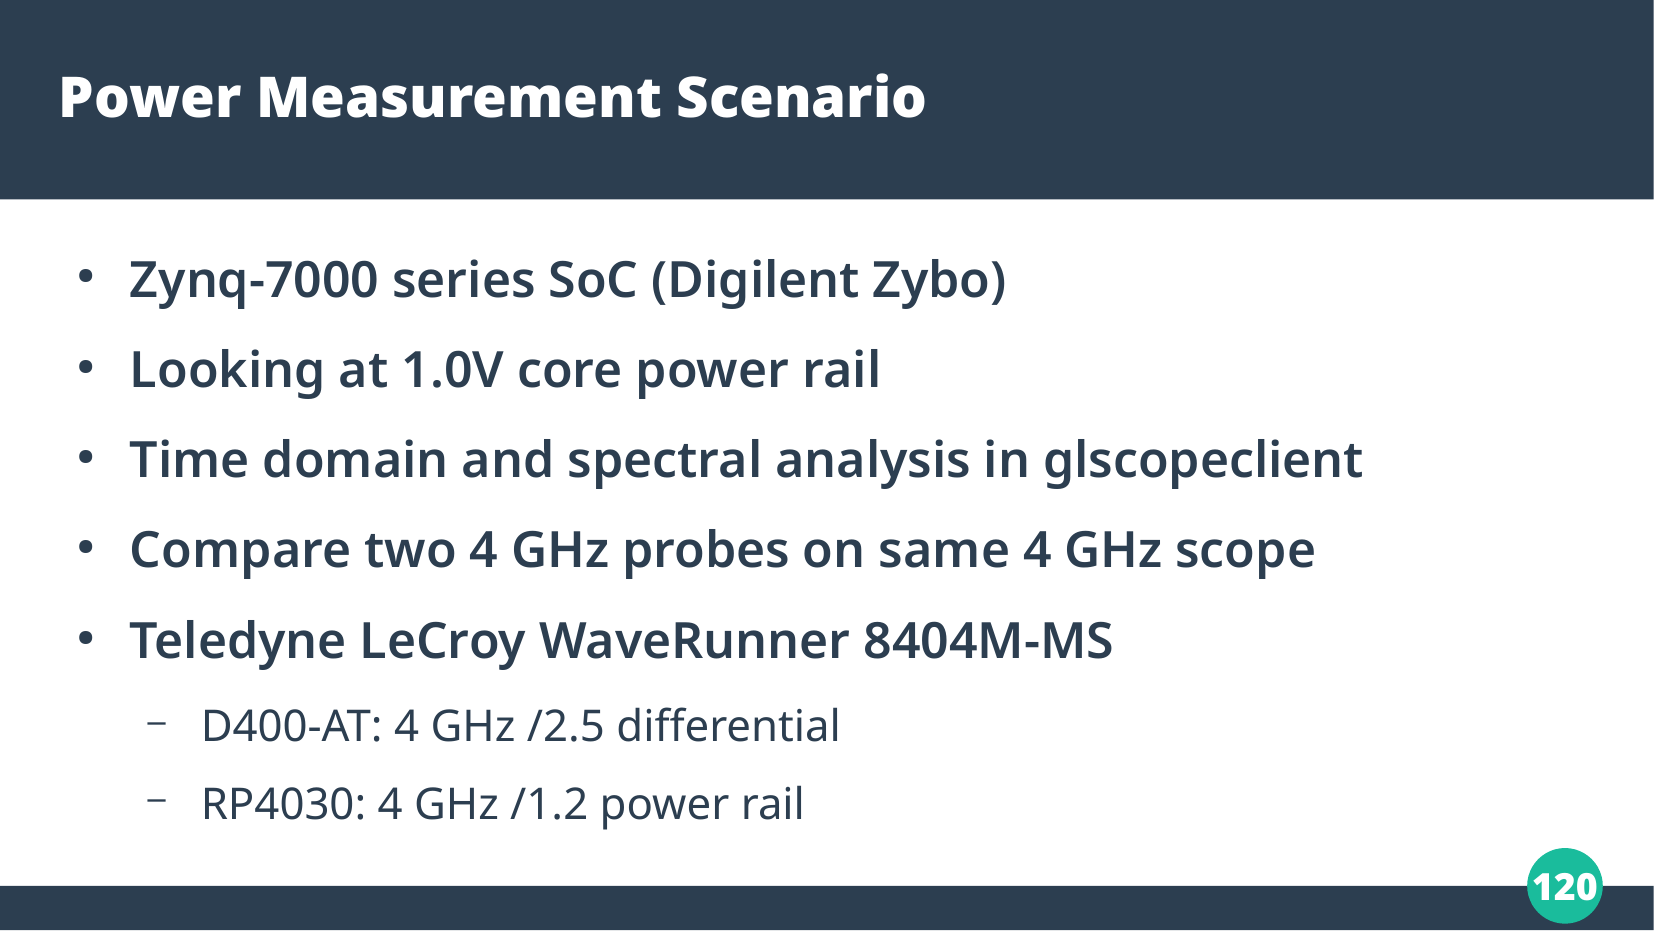

# Power Measurement Scenario
Zynq-7000 series SoC (Digilent Zybo)
Looking at 1.0V core power rail
Time domain and spectral analysis in glscopeclient
Compare two 4 GHz probes on same 4 GHz scope
Teledyne LeCroy WaveRunner 8404M-MS
D400-AT: 4 GHz /2.5 differential
RP4030: 4 GHz /1.2 power rail